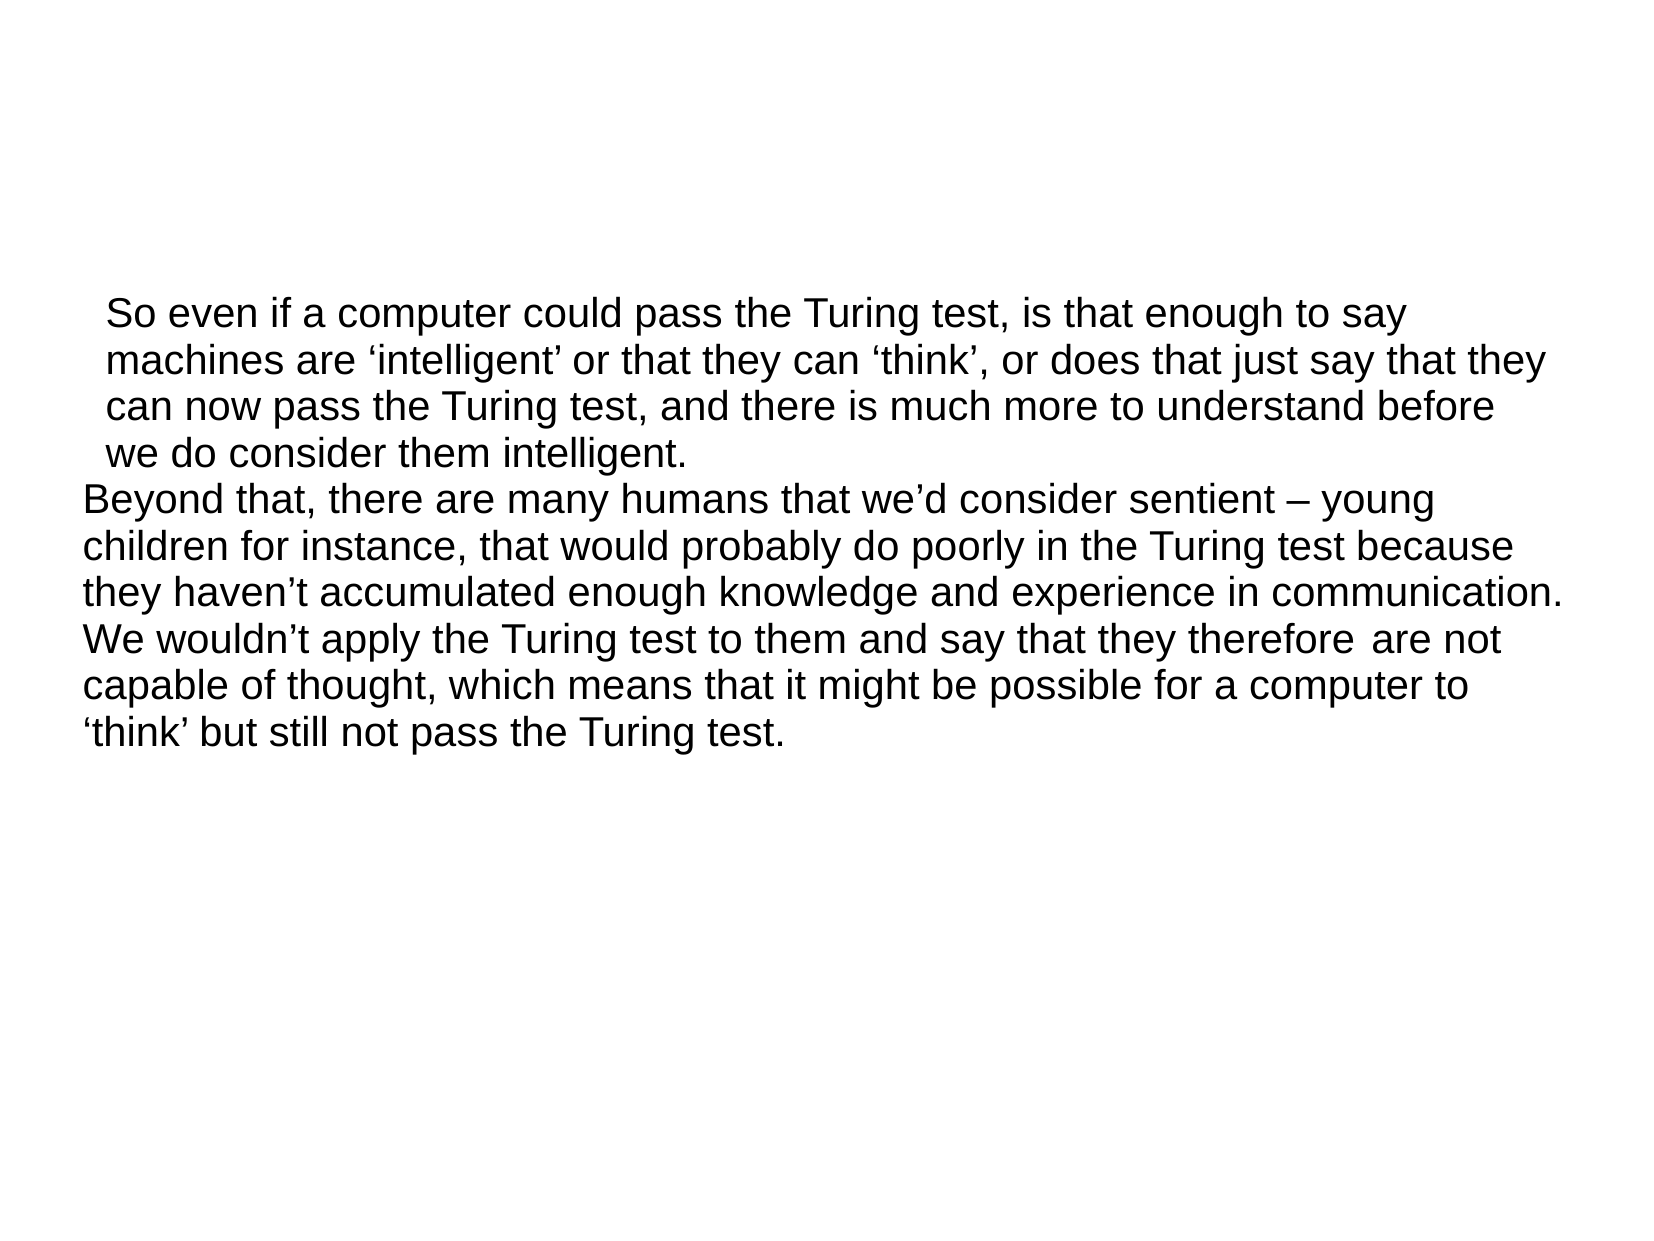

# So even if a computer could pass the Turing test, is that enough to say machines are ‘intelligent’ or that they can ‘think’, or does that just say that they can now pass the Turing test, and there is much more to understand before we do consider them intelligent.
Beyond that, there are many humans that we’d consider sentient – young children for instance, that would probably do poorly in the Turing test because they haven’t accumulated enough knowledge and experience in communication. We wouldn’t apply the Turing test to them and say that they therefore are not capable of thought, which means that it might be possible for a computer to ‘think’ but still not pass the Turing test.